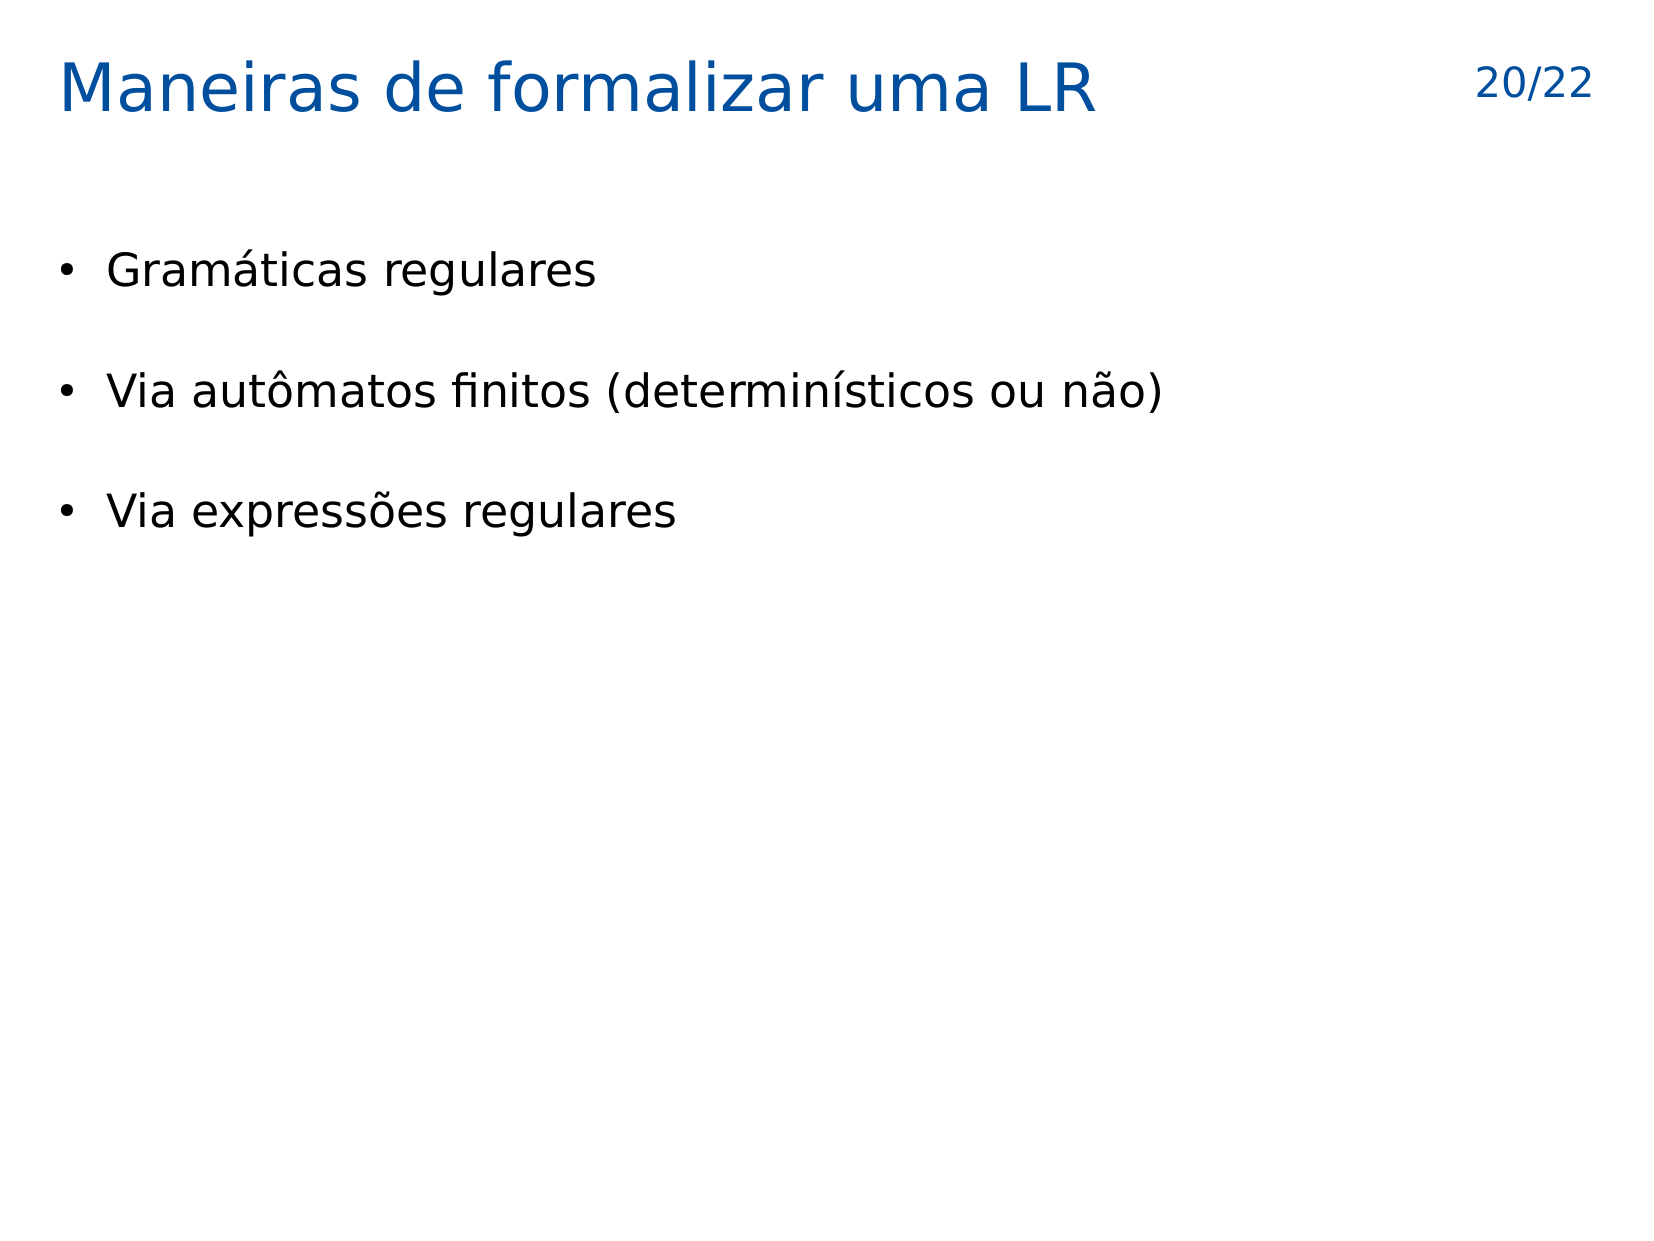

# Maneiras de formalizar uma LR
20
Gramáticas regulares
Via autômatos finitos (determinísticos ou não)
Via expressões regulares